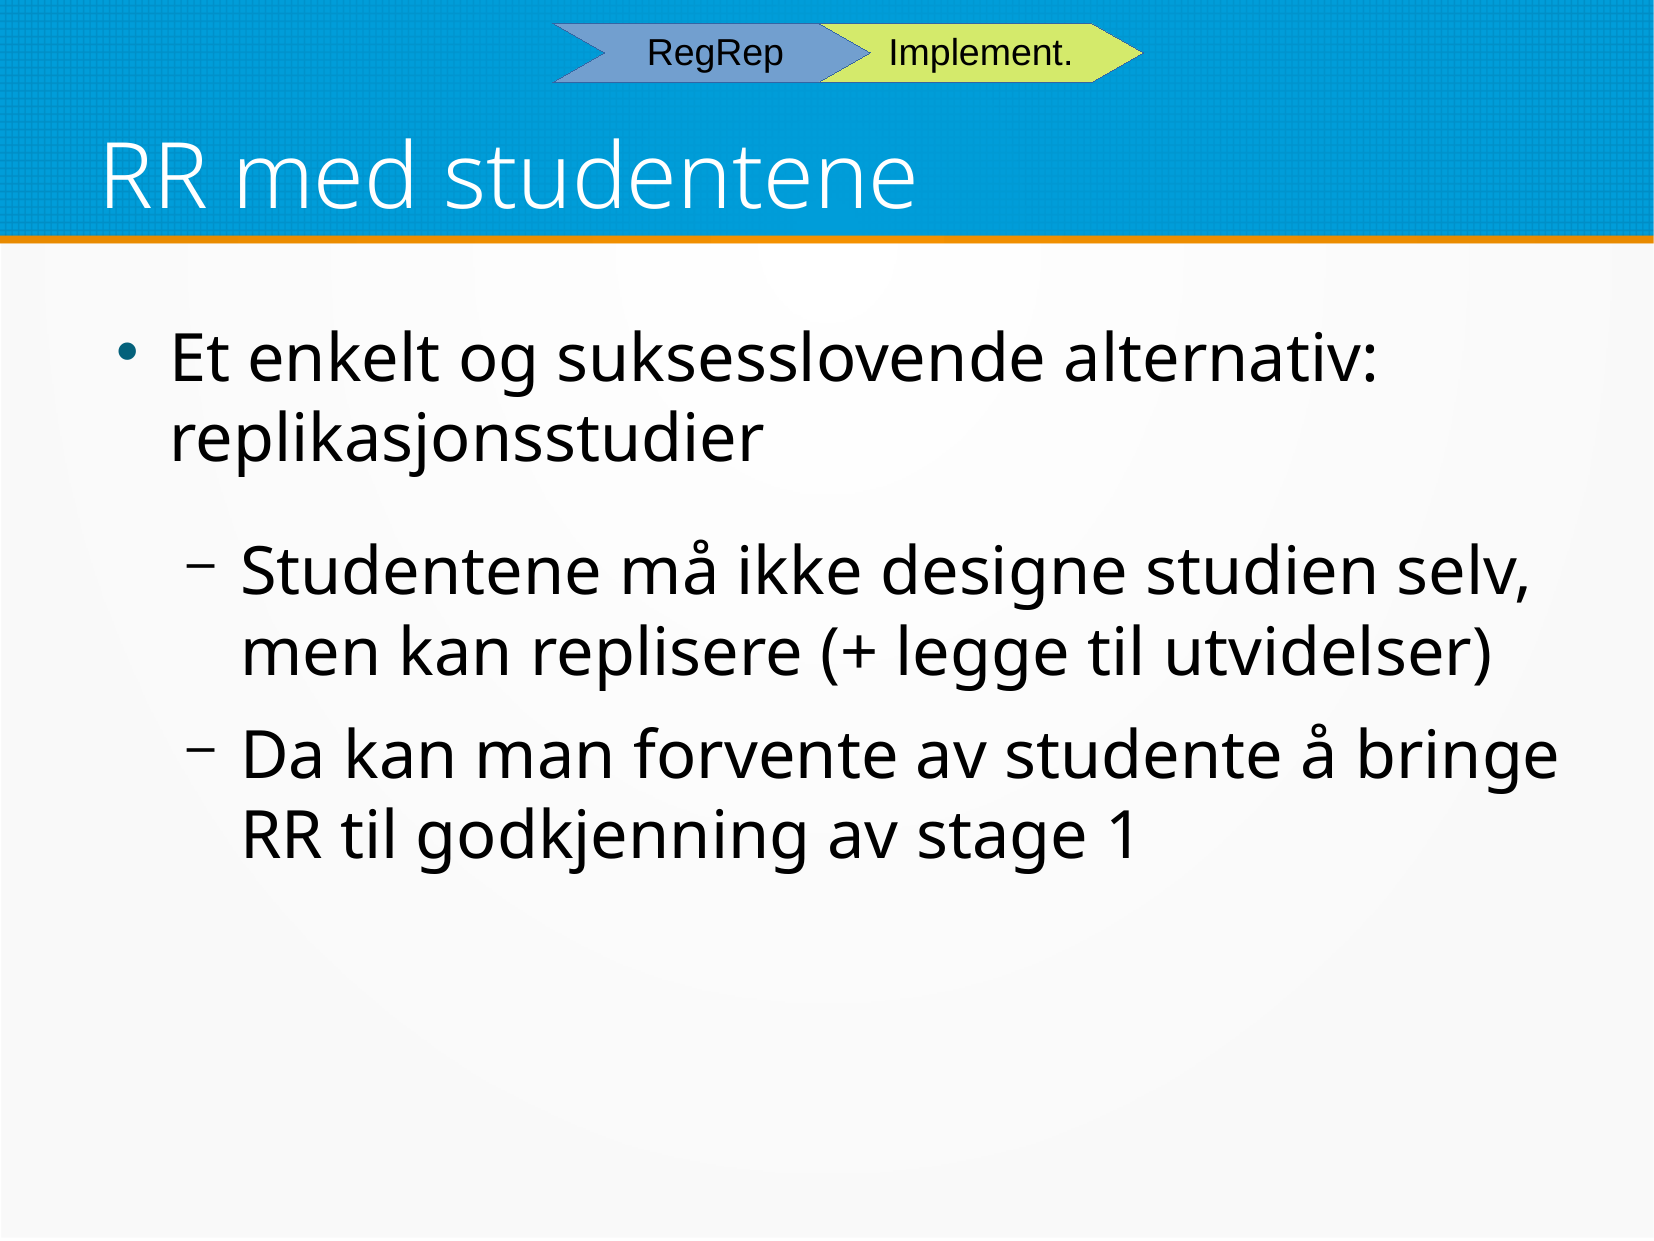

# RR med studentene
RegRep
Implement.
Et enkelt og suksesslovende alternativ: replikasjonsstudier
Studentene må ikke designe studien selv, men kan replisere (+ legge til utvidelser)
Da kan man forvente av studente å bringe RR til godkjenning av stage 1